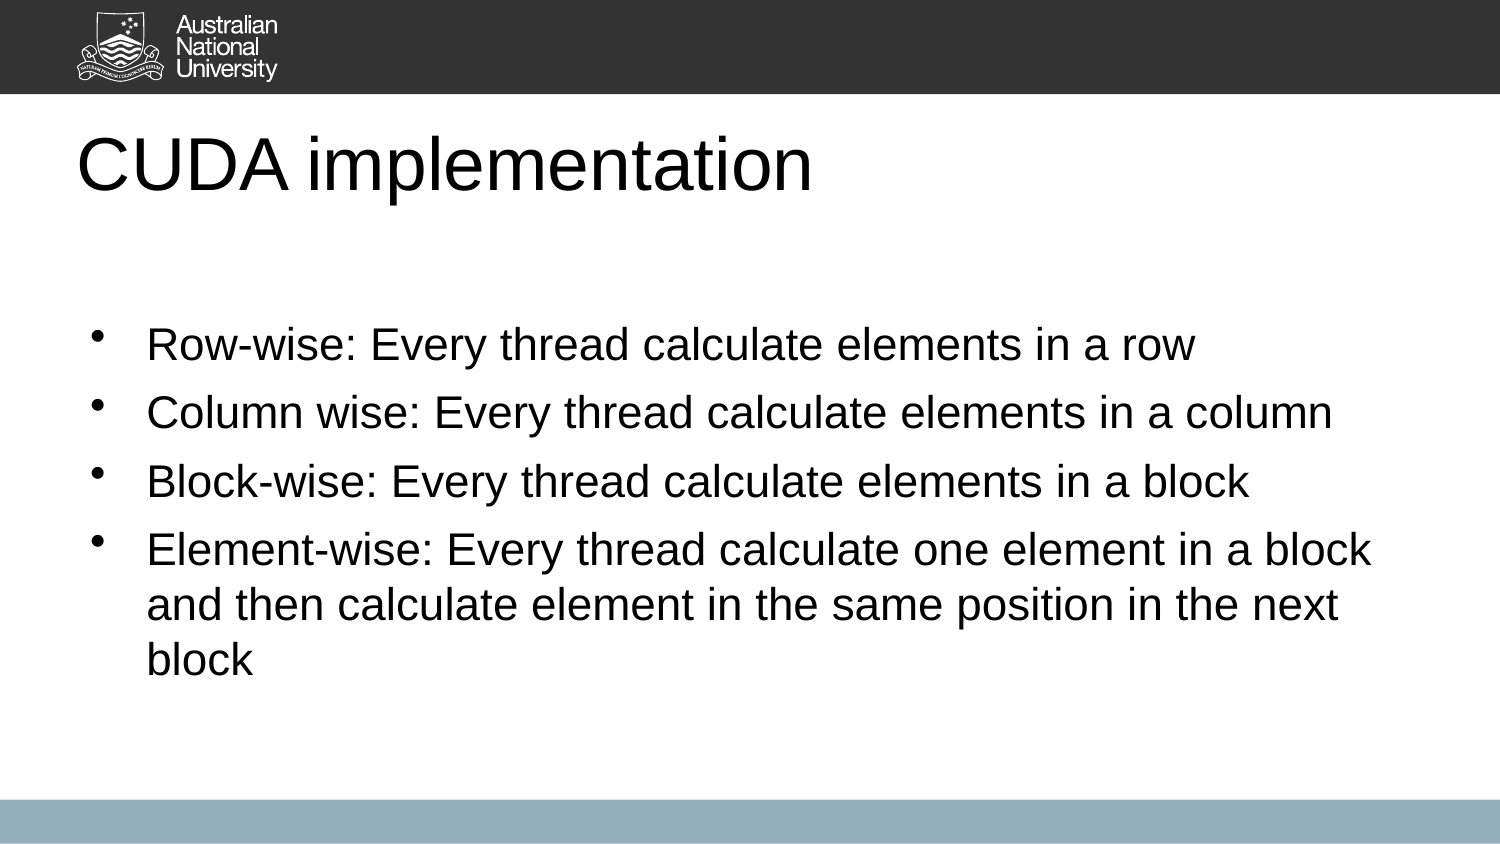

# CUDA implementation
Row-wise: Every thread calculate elements in a row
Column wise: Every thread calculate elements in a column
Block-wise: Every thread calculate elements in a block
Element-wise: Every thread calculate one element in a block and then calculate element in the same position in the next block